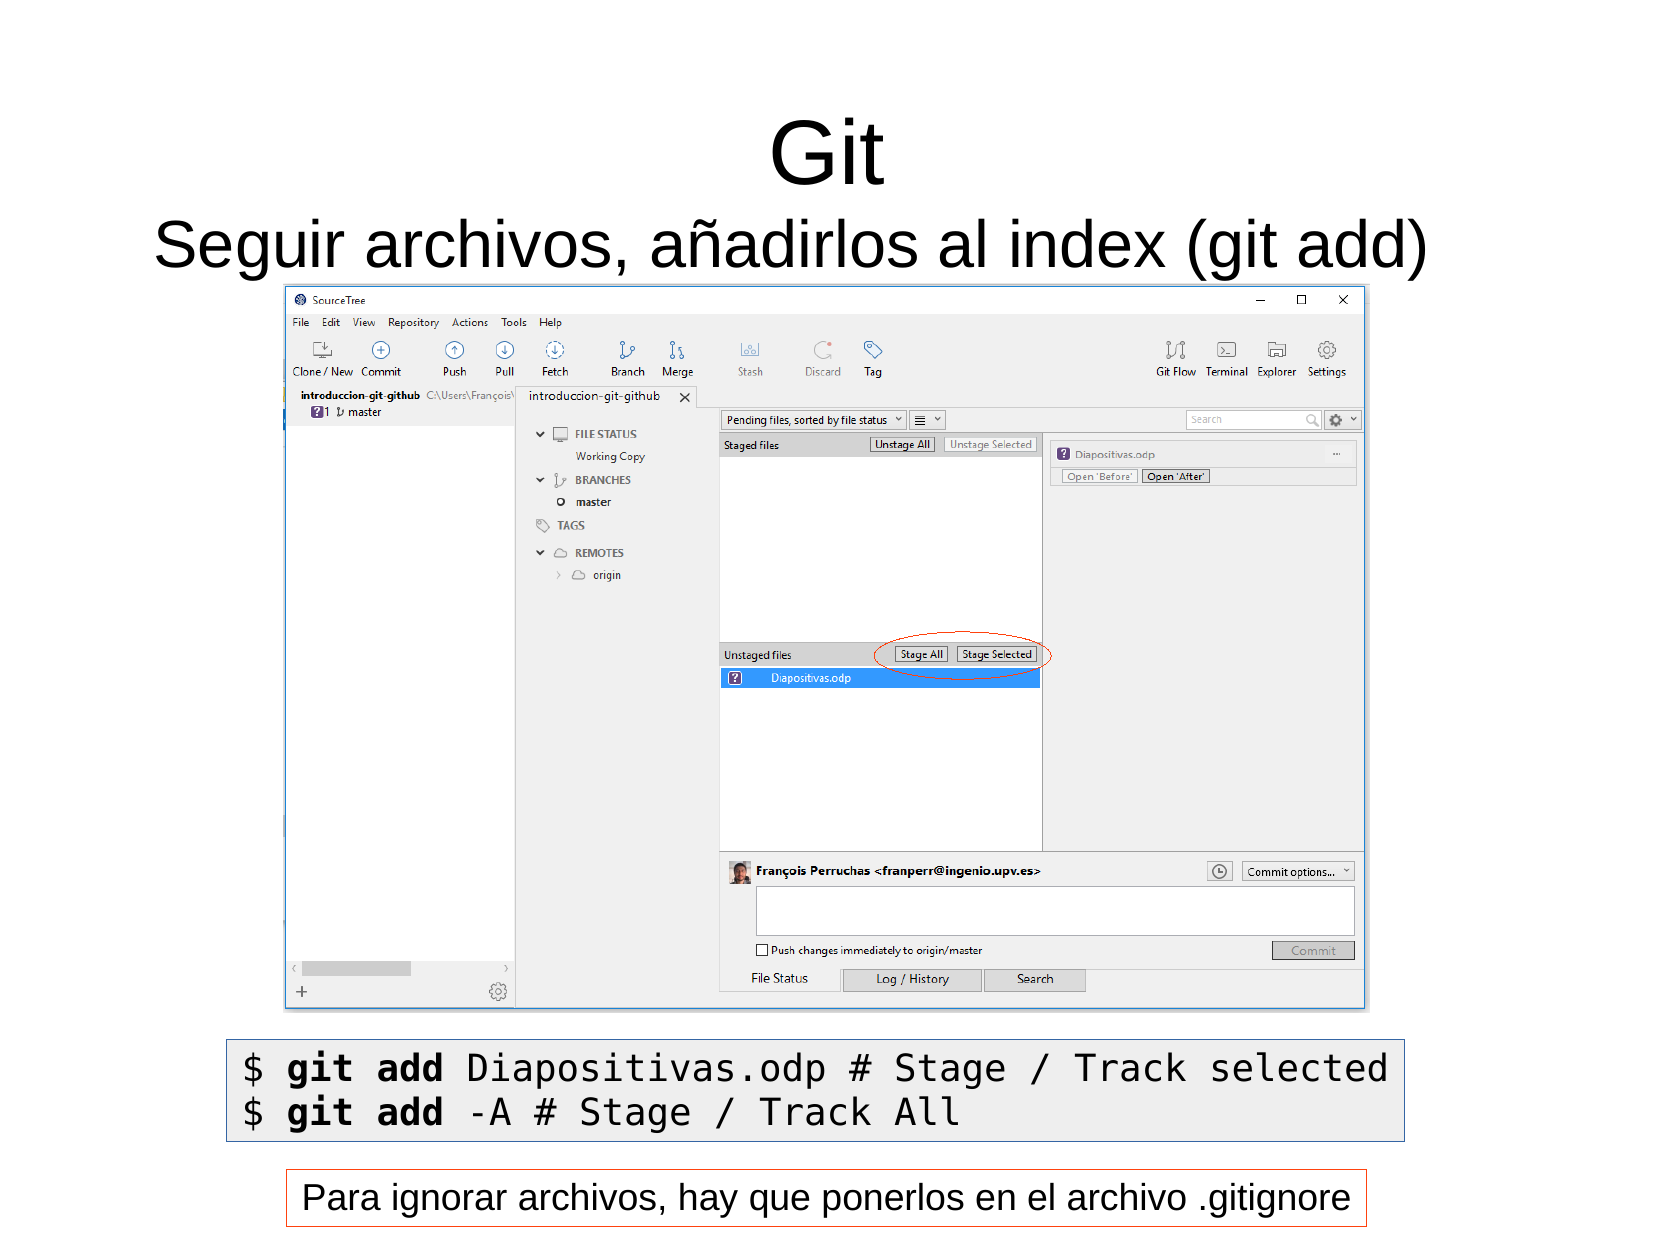

# Git
Seguir archivos, añadirlos al index (git add)
$ git add Diapositivas.odp # Stage / Track selected
$ git add -A # Stage / Track All
Para ignorar archivos, hay que ponerlos en el archivo .gitignore